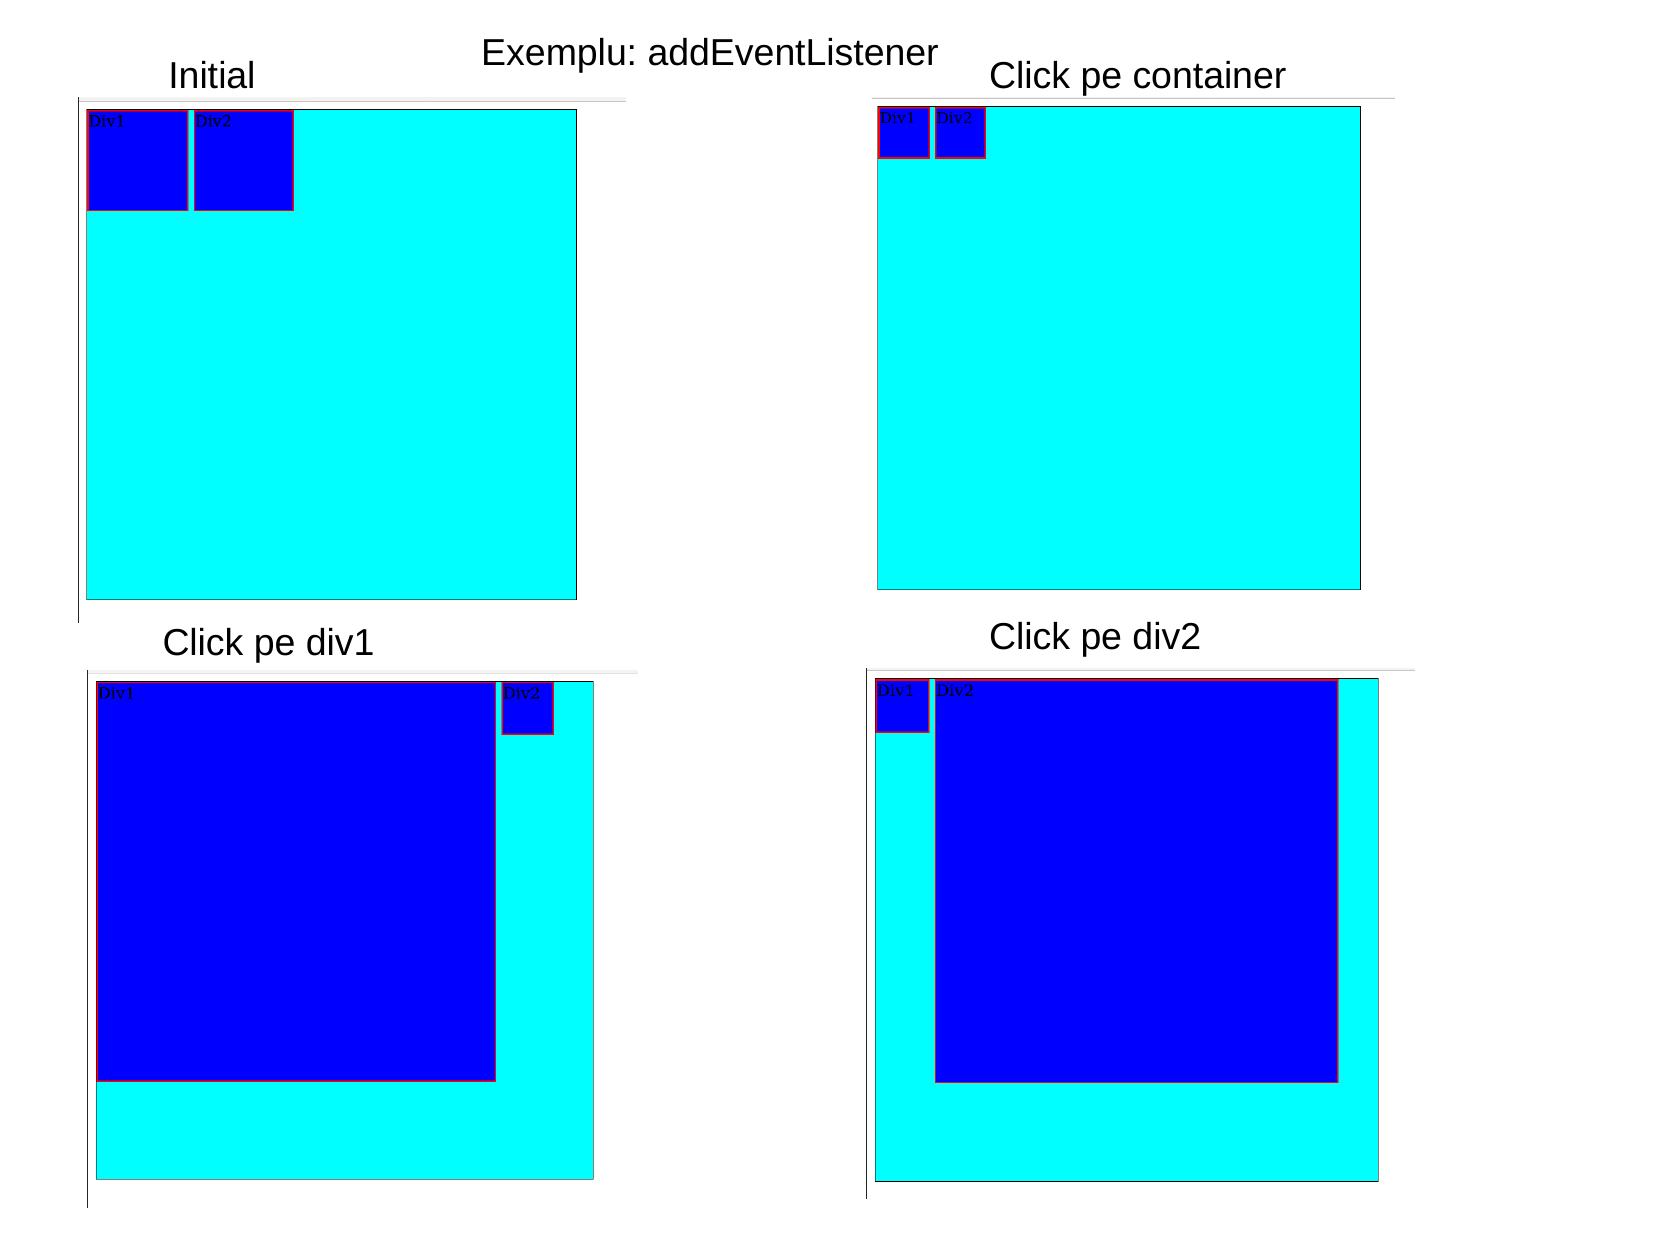

Exemplu: addEventListener
Initial
Click pe container
Click pe div2
Click pe div1